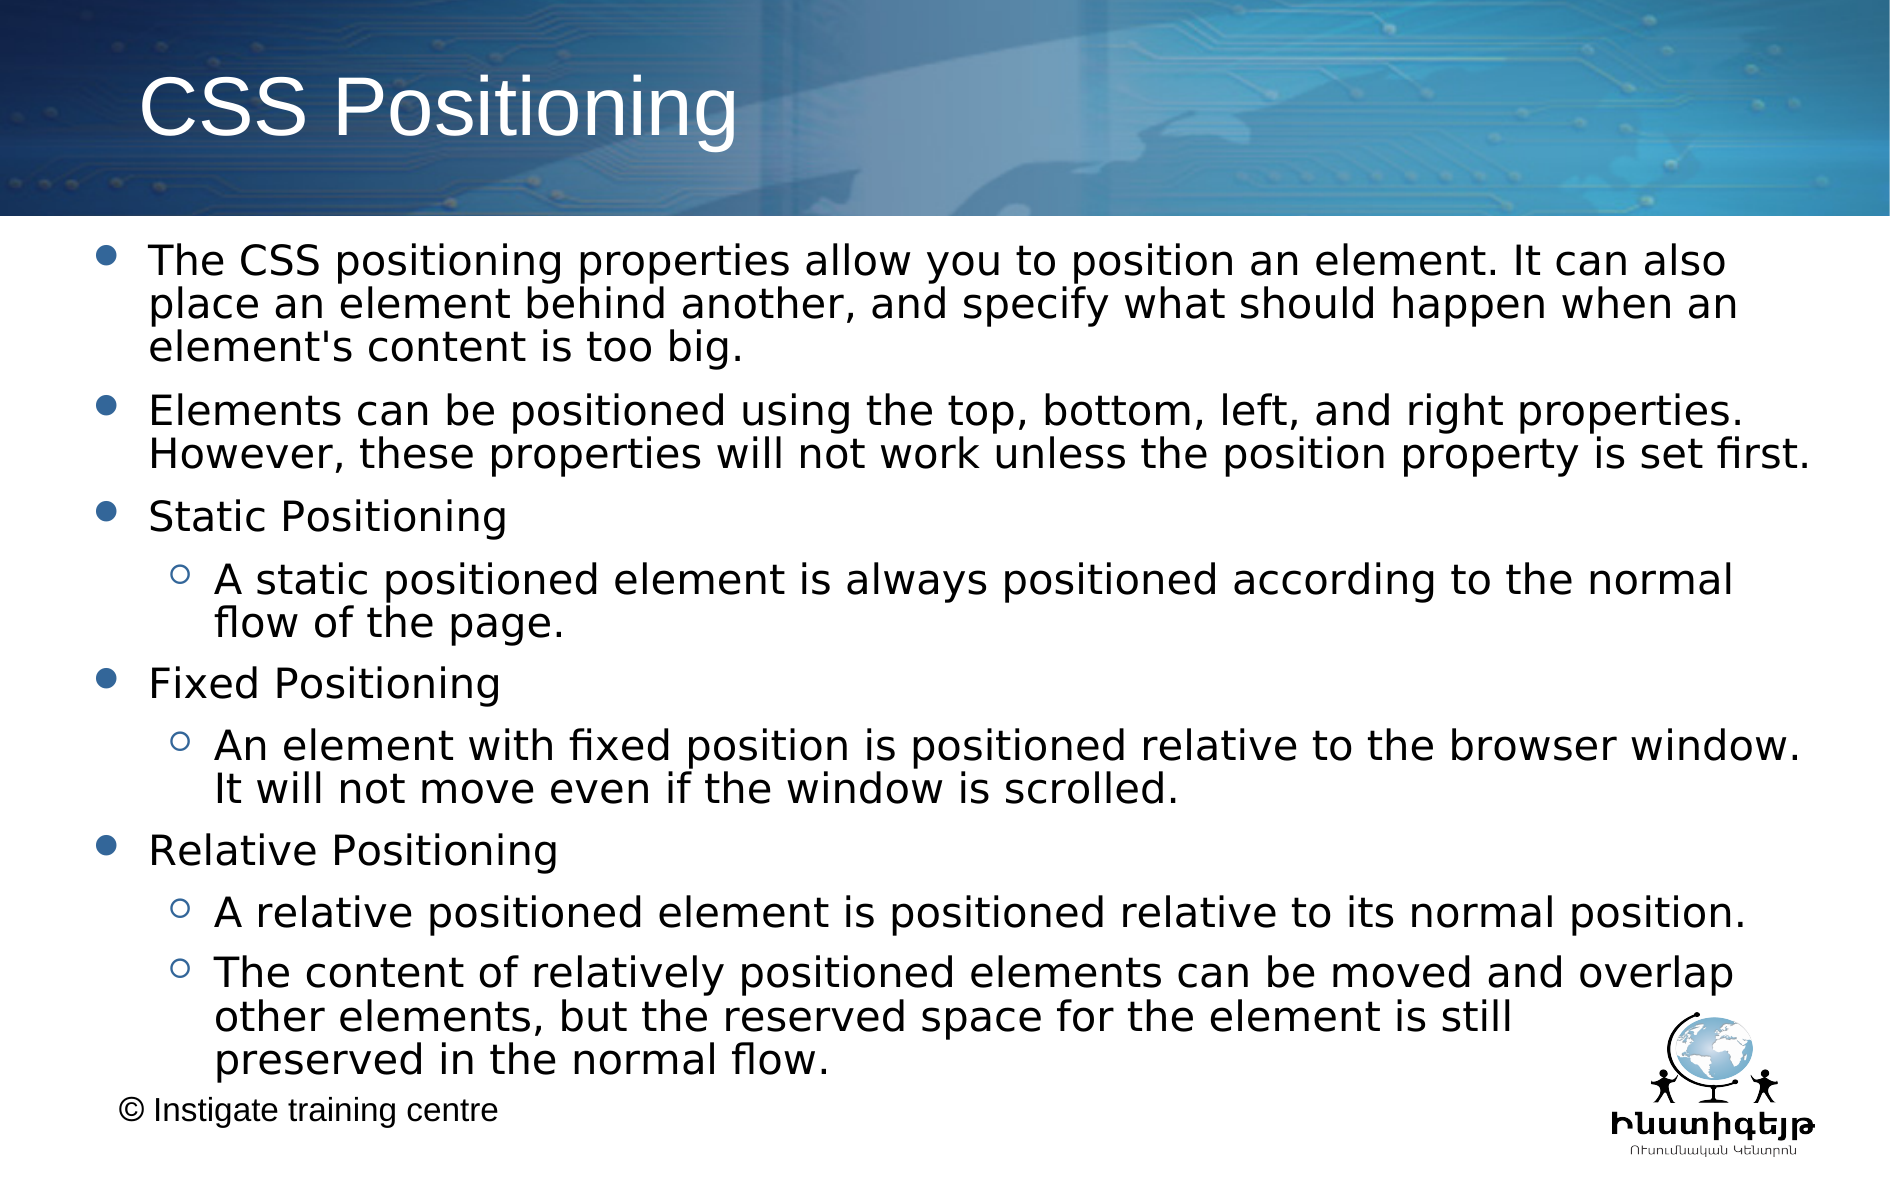

CSS Positioning
# The CSS positioning properties allow you to position an element. It can also place an element behind another, and specify what should happen when an element's content is too big.
Elements can be positioned using the top, bottom, left, and right properties. However, these properties will not work unless the position property is set first.
Static Positioning
A static positioned element is always positioned according to the normal flow of the page.
Fixed Positioning
An element with fixed position is positioned relative to the browser window. It will not move even if the window is scrolled.
Relative Positioning
A relative positioned element is positioned relative to its normal position.
The content of relatively positioned elements can be moved and overlap other elements, but the reserved space for the element is still
preserved in the normal flow.